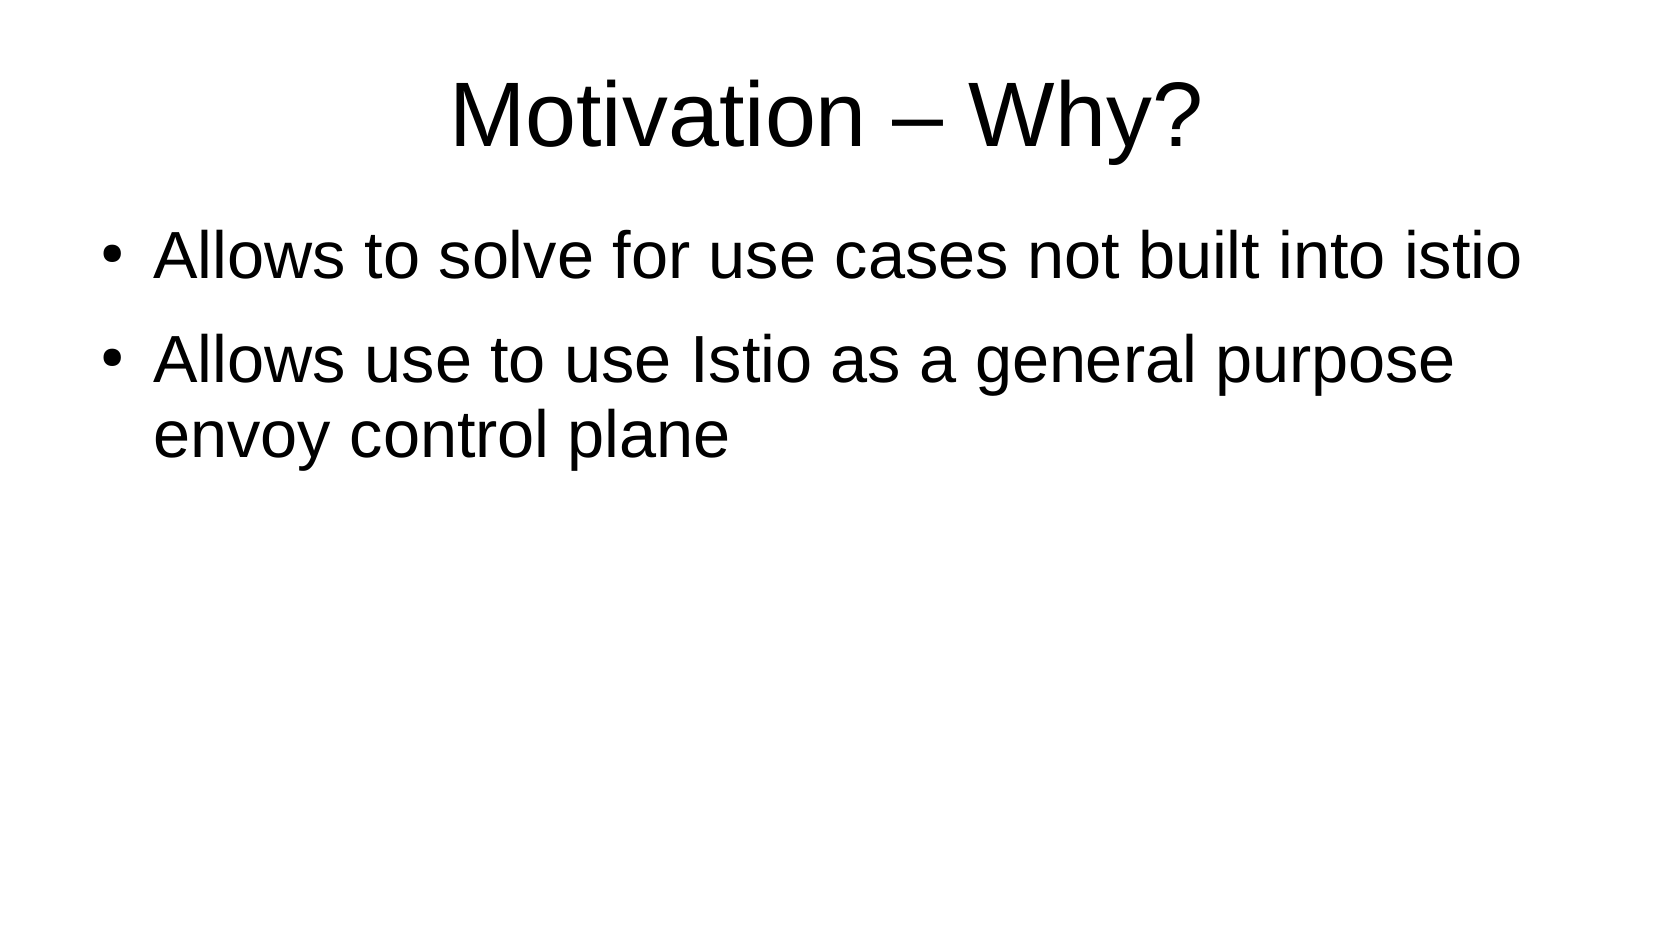

# Motivation – Why?
Allows to solve for use cases not built into istio
Allows use to use Istio as a general purpose envoy control plane